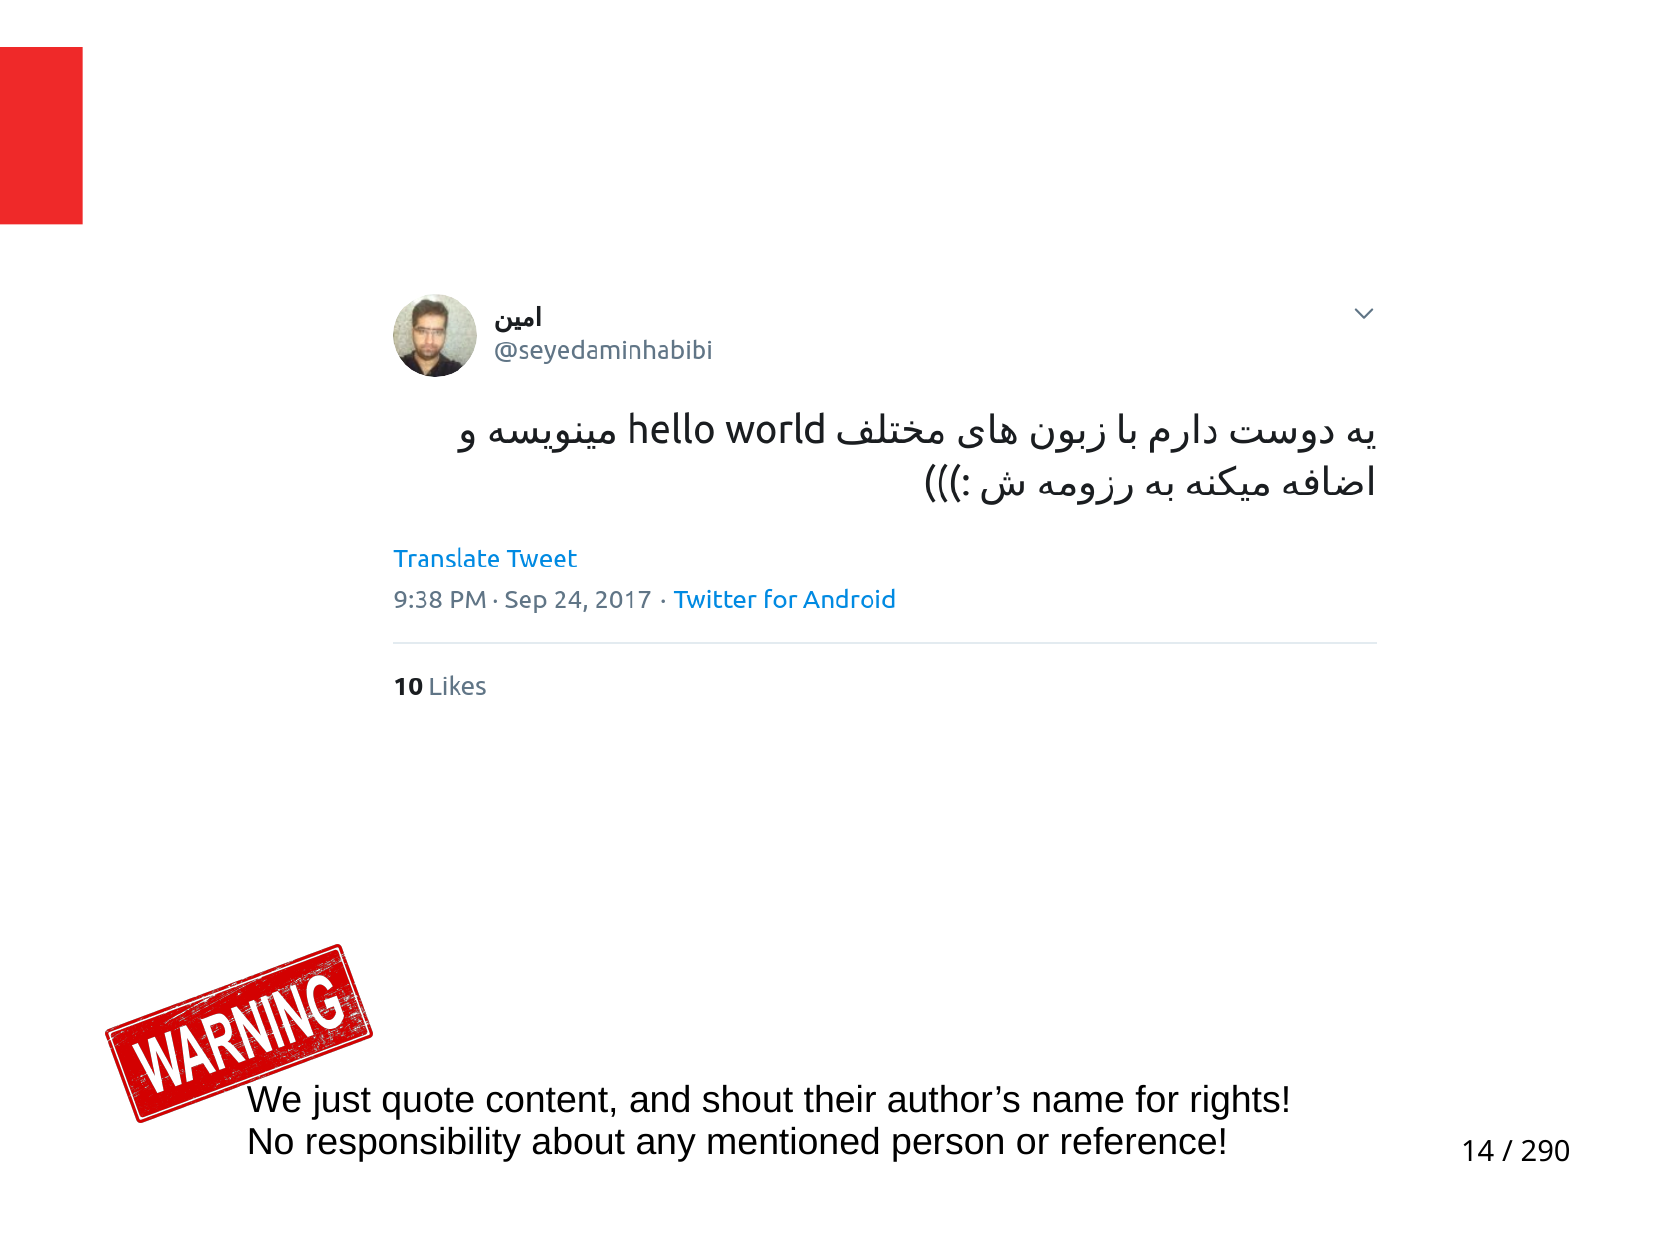

We just quote content, and shout their author’s name for rights!
No responsibility about any mentioned person or reference!
14